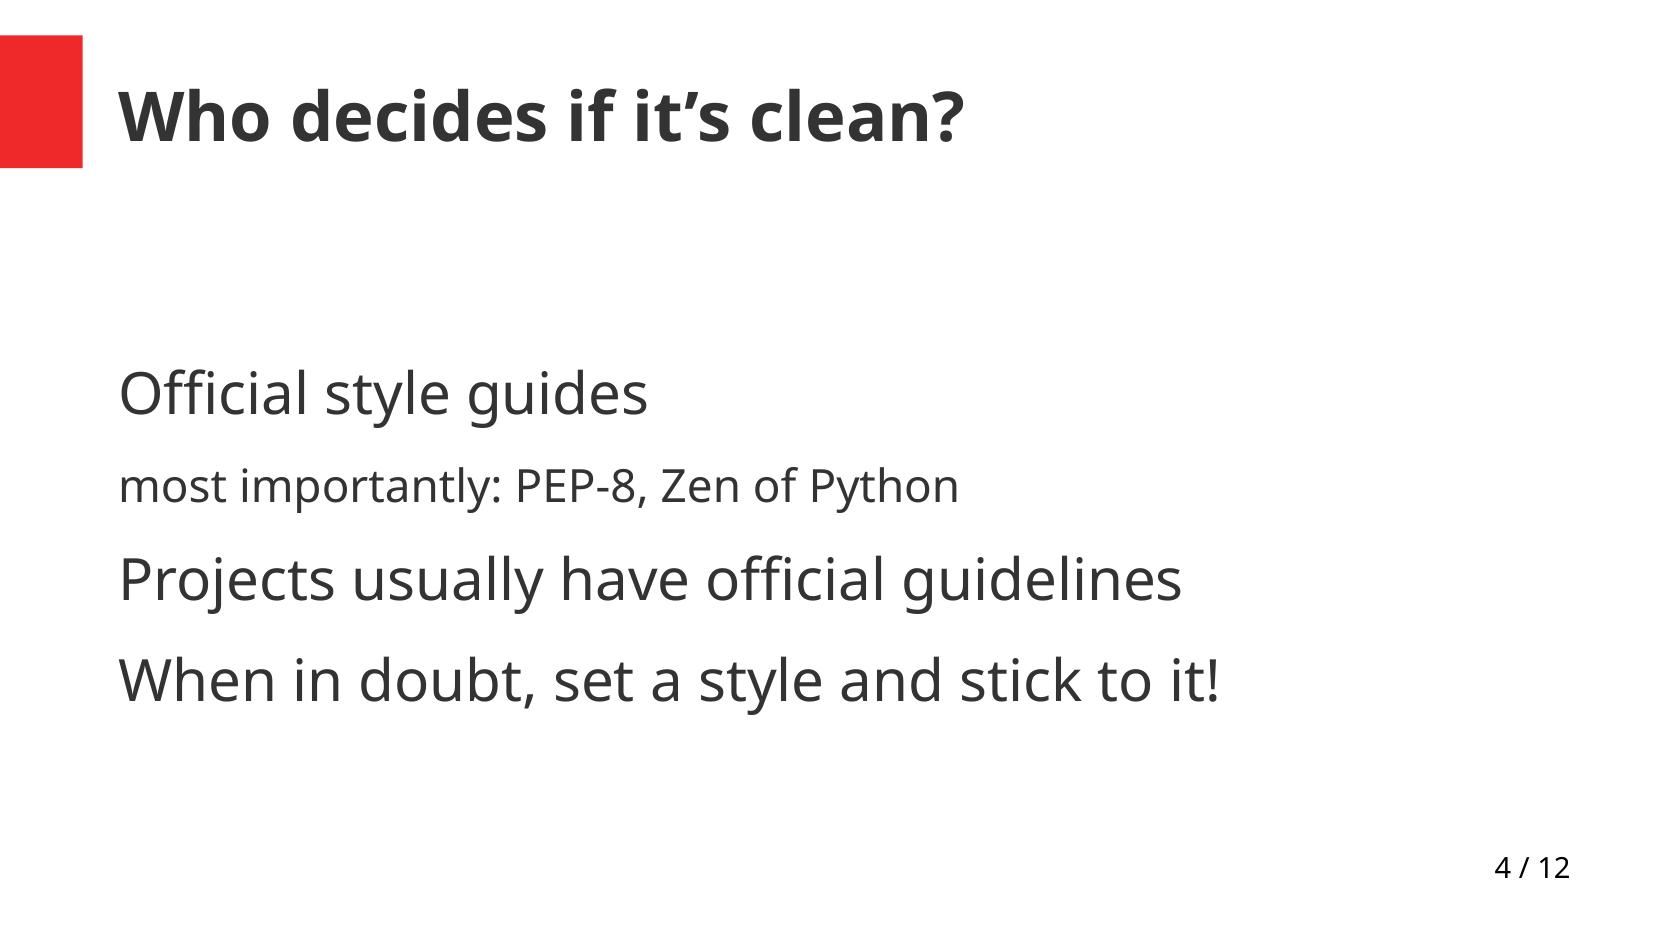

# Who decides if it’s clean?
Official style guides
most importantly: PEP-8, Zen of Python
Projects usually have official guidelines
When in doubt, set a style and stick to it!
4